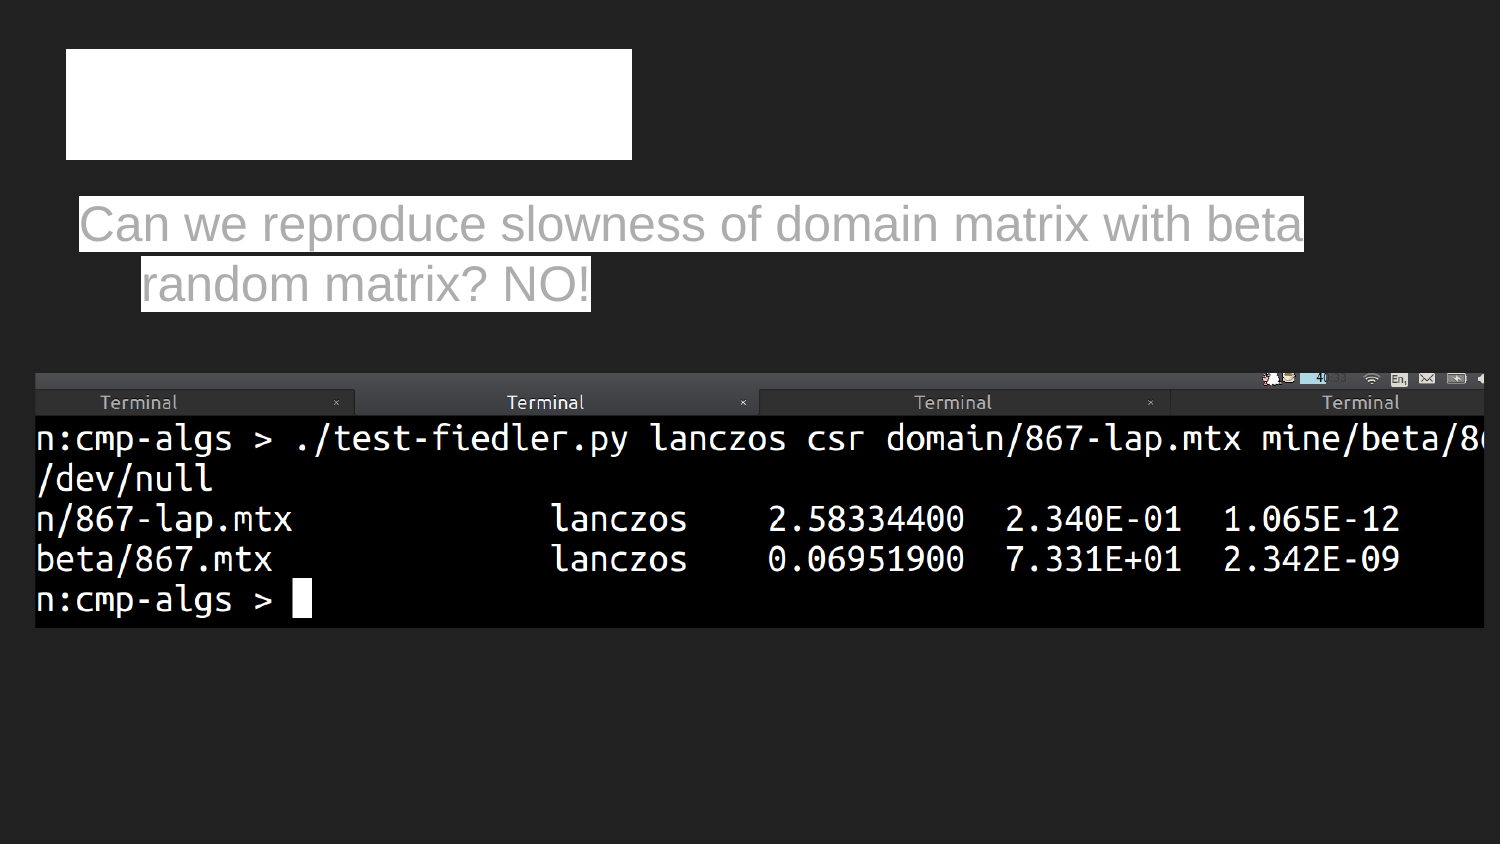

# Idea1: #FAIL
Can we reproduce slowness of domain matrix with beta random matrix? NO!